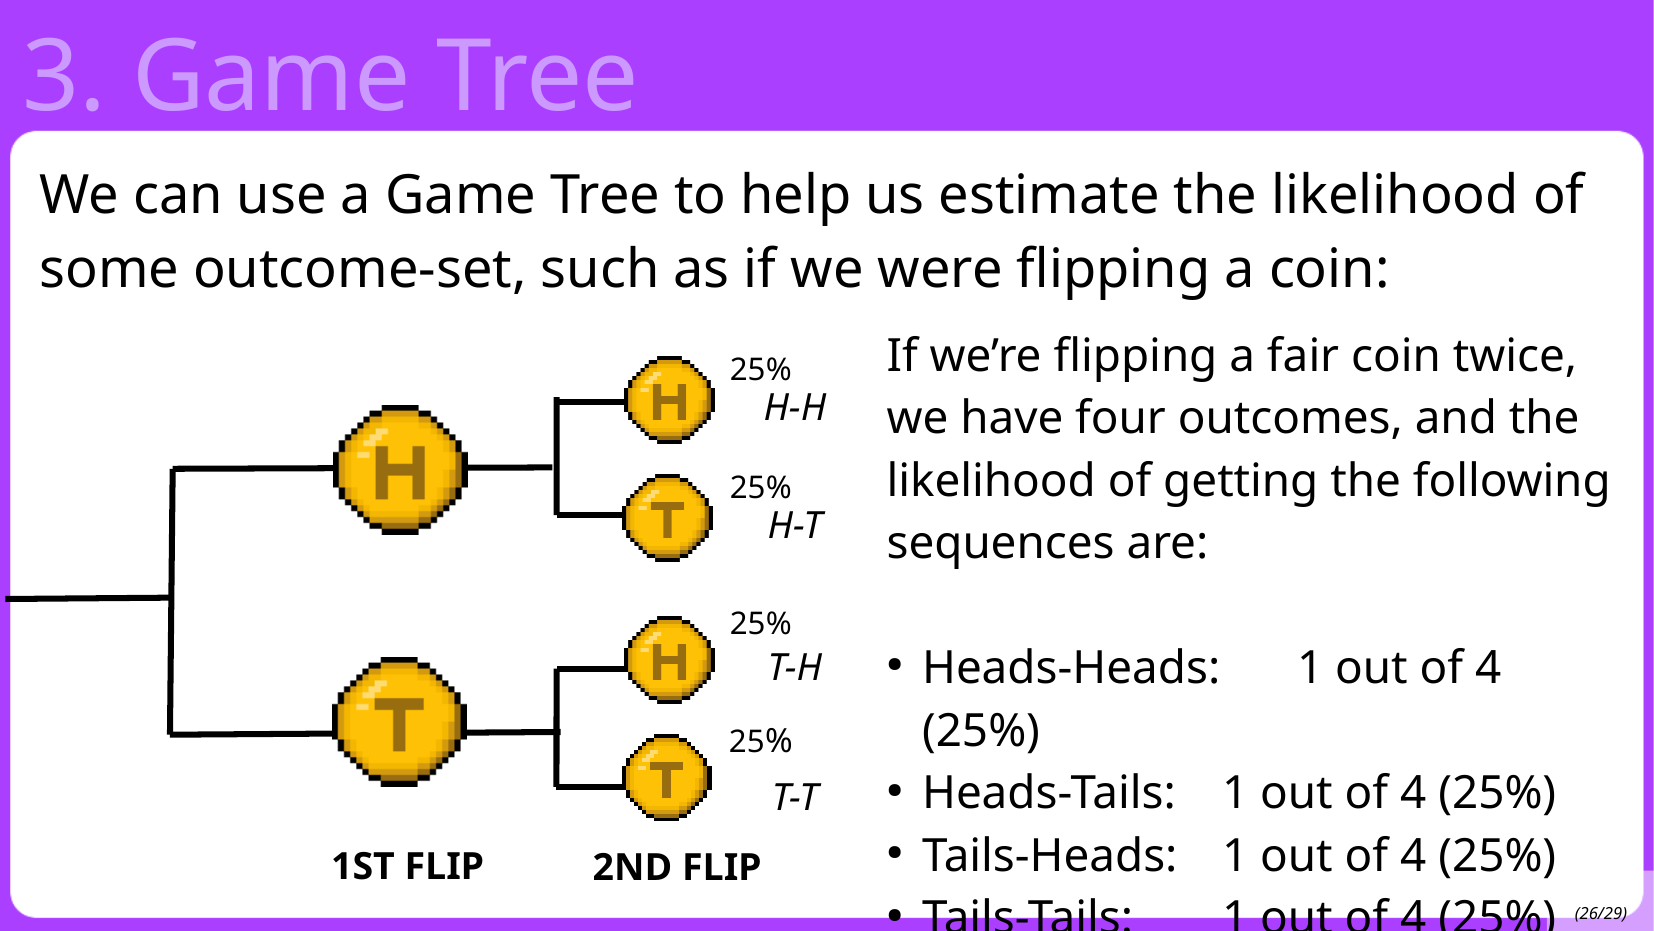

# 3. Game Tree
We can use a Game Tree to help us estimate the likelihood of some outcome-set, such as if we were flipping a coin:
If we’re flipping a fair coin twice, we have four outcomes, and the likelihood of getting the following sequences are:
Heads-Heads: 	1 out of 4 (25%)
Heads-Tails: 	1 out of 4 (25%)
Tails-Heads: 	1 out of 4 (25%)
Tails-Tails: 		1 out of 4 (25%)
25%
H-H
25%
H-T
25%
T-H
25%
T-T
2ND FLIP
1ST FLIP